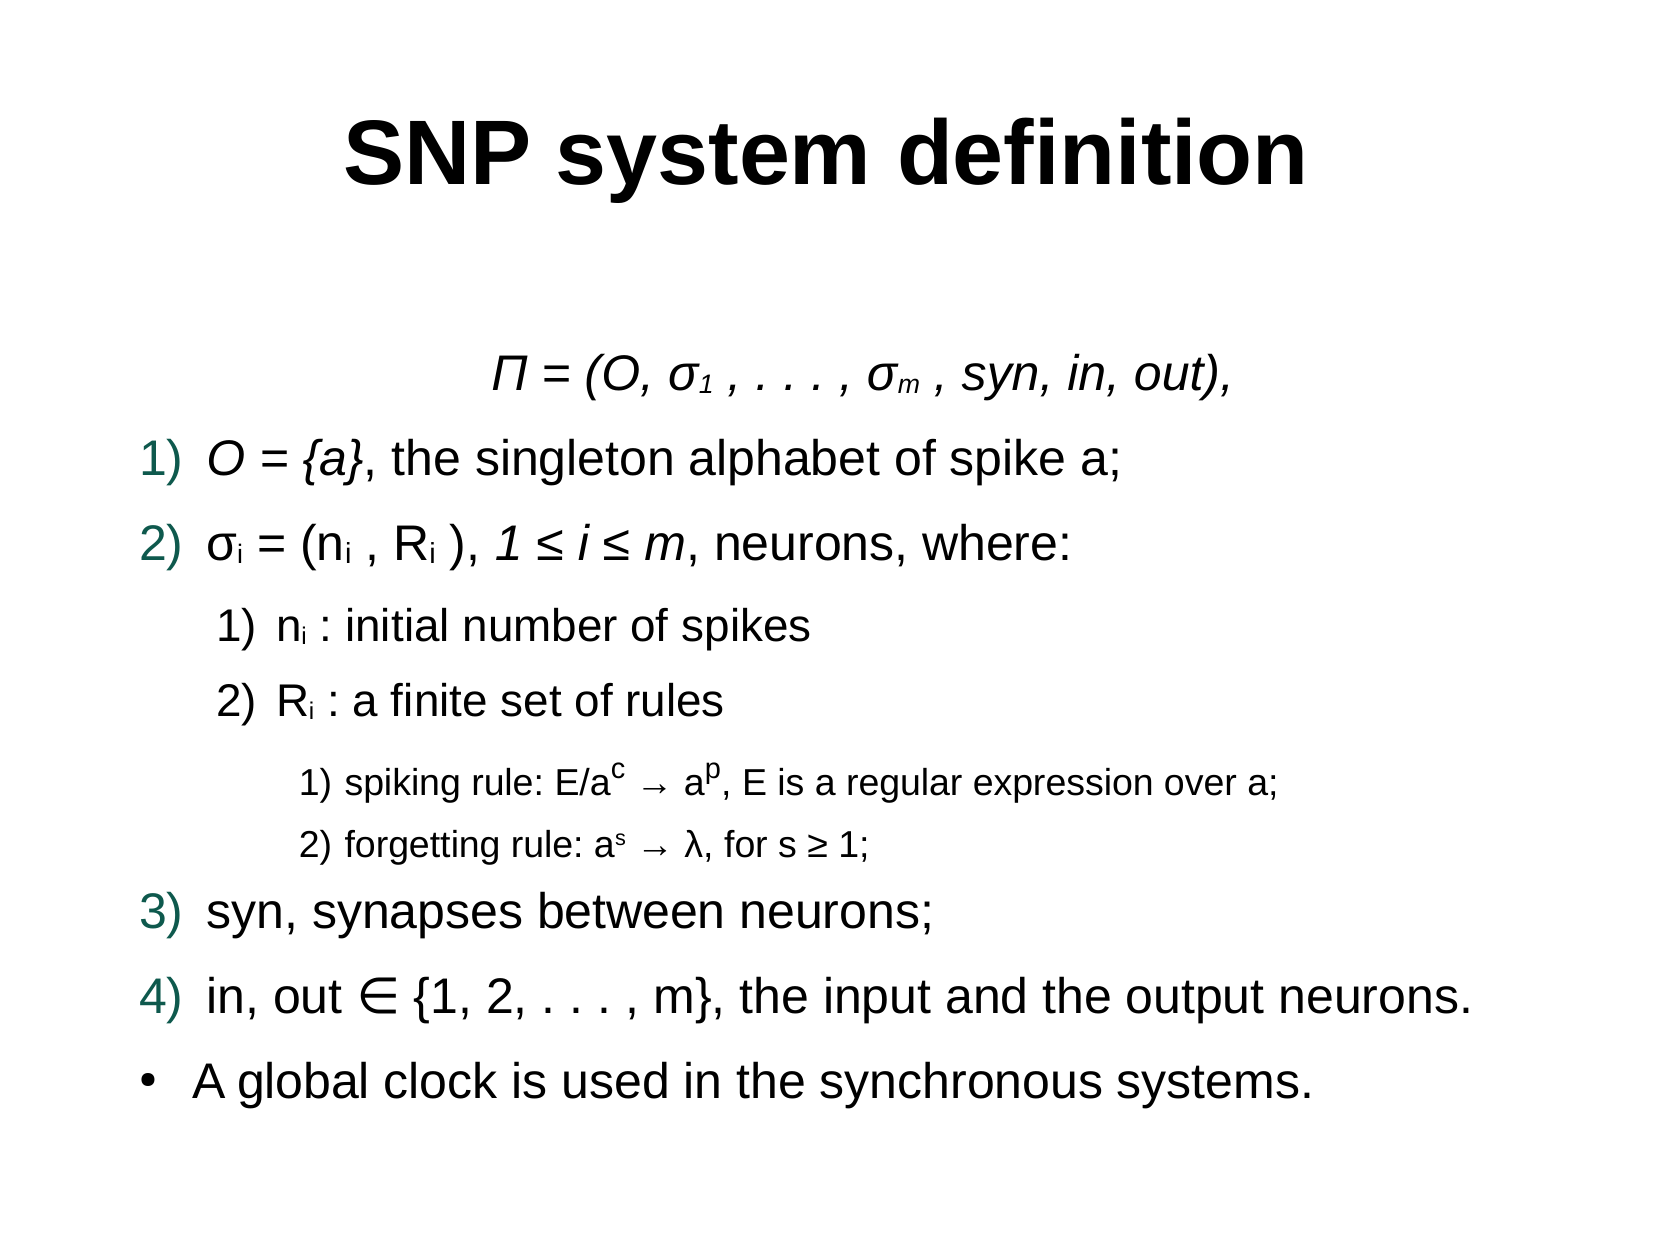

# SNP system definition
Π = (O, σ1 , . . . , σm , syn, in, out),
 O = {a}, the singleton alphabet of spike a;
 σi = (ni , Ri ), 1 ≤ i ≤ m, neurons, where:
 ni : initial number of spikes
 Ri : a finite set of rules
 spiking rule: E/ac → ap, E is a regular expression over a;
 forgetting rule: as → λ, for s ≥ 1;
 syn, synapses between neurons;
 in, out ∈ {1, 2, . . . , m}, the input and the output neurons.
A global clock is used in the synchronous systems.